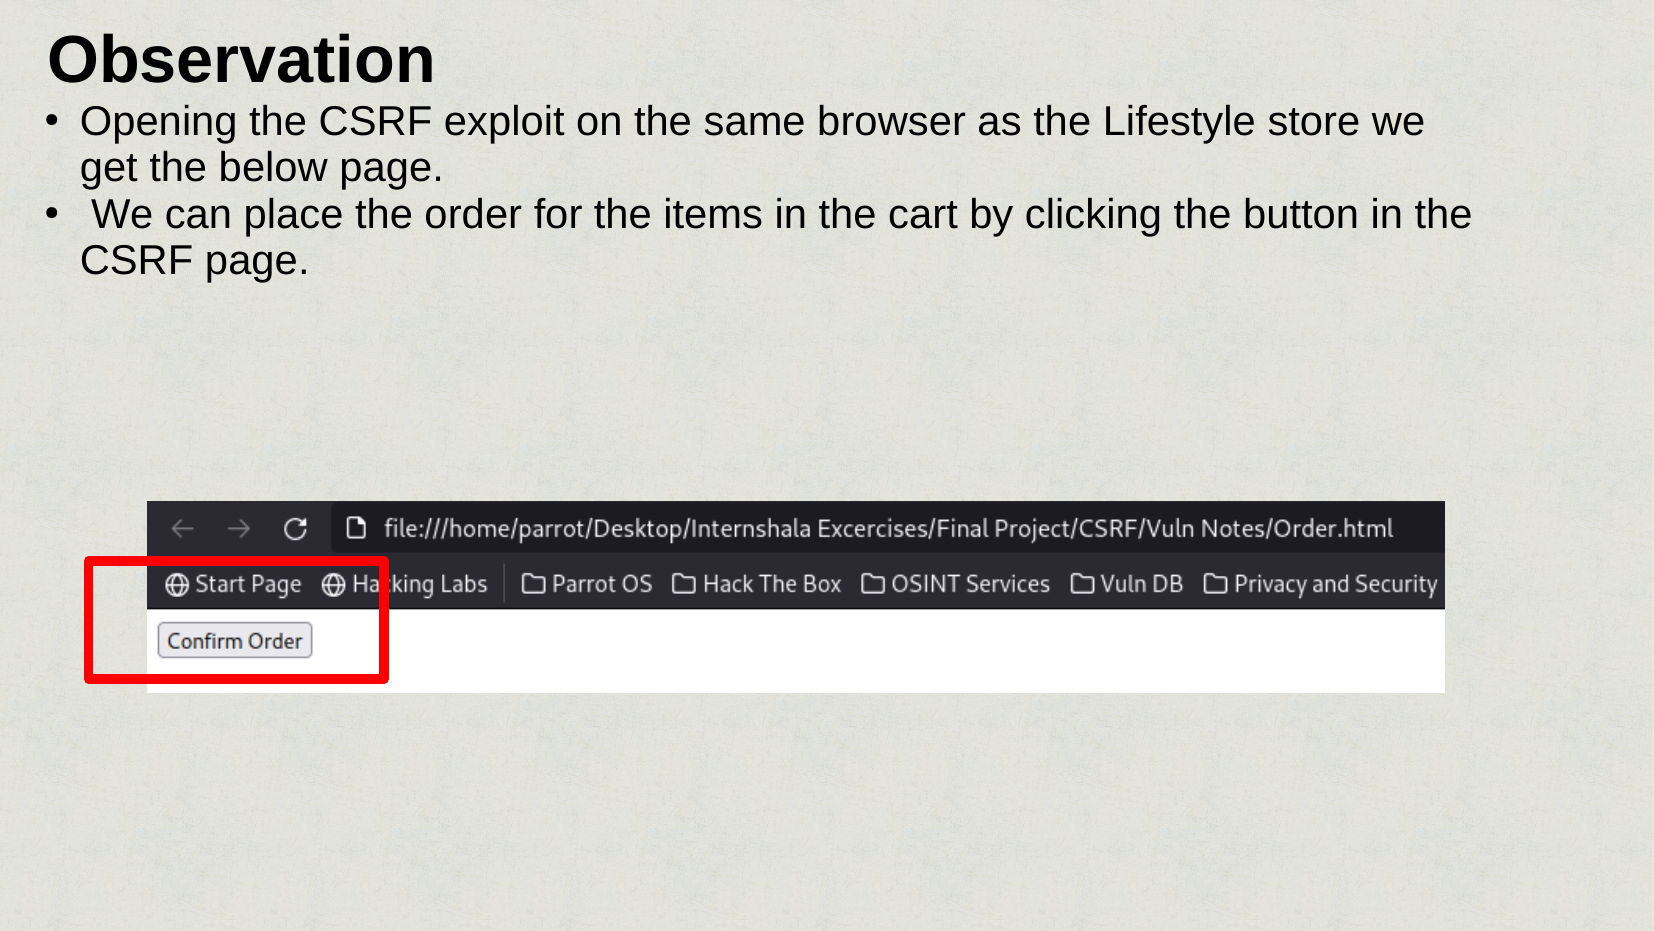

# Observation
Opening the CSRF exploit on the same browser as the Lifestyle store we get the below page.
 We can place the order for the items in the cart by clicking the button in the CSRF page.